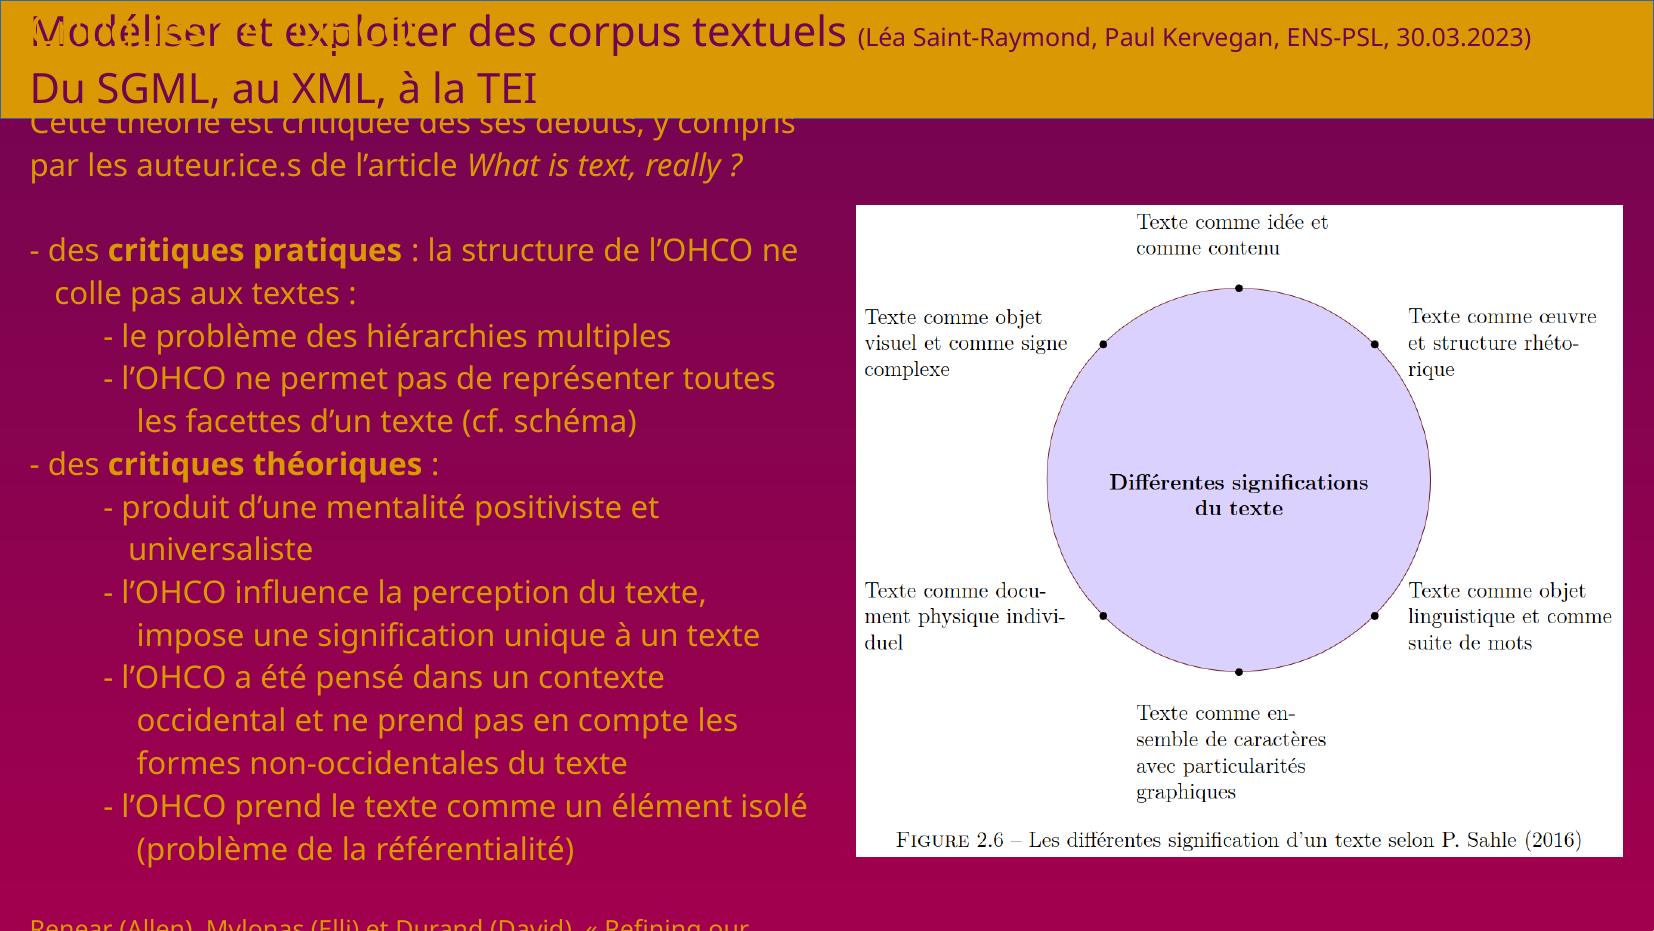

# Modéliser et exploiter des corpus textuels (Léa Saint-Raymond, Paul Kervegan, ENS-PSL, 30.03.2023) Du SGML, au XML, à la TEI
Critiques de l’OHCO
Cette théorie est critiquée dès ses débuts, y compris par les auteur.ice.s de l’article What is text, really ?
- des critiques pratiques : la structure de l’OHCO ne
 colle pas aux textes :
	- le problème des hiérarchies multiples
	- l’OHCO ne permet pas de représenter toutes
 les facettes d’un texte (cf. schéma)
- des critiques théoriques :
	- produit d’une mentalité positiviste et
	 universaliste
	- l’OHCO influence la perception du texte,
 impose une signification unique à un texte
	- l’OHCO a été pensé dans un contexte
 occidental et ne prend pas en compte les
 formes non-occidentales du texte
	- l’OHCO prend le texte comme un élément isolé
 (problème de la référentialité)
Renear (Allen), Mylonas (Elli) et Durand (David), « Refining our Notion of What Text Really Is : The Problem of Overlapping Hierarchies », dans Research in Humanities Computing, dir. Nancy Ide et Susan Hockey, Oxford, 1996